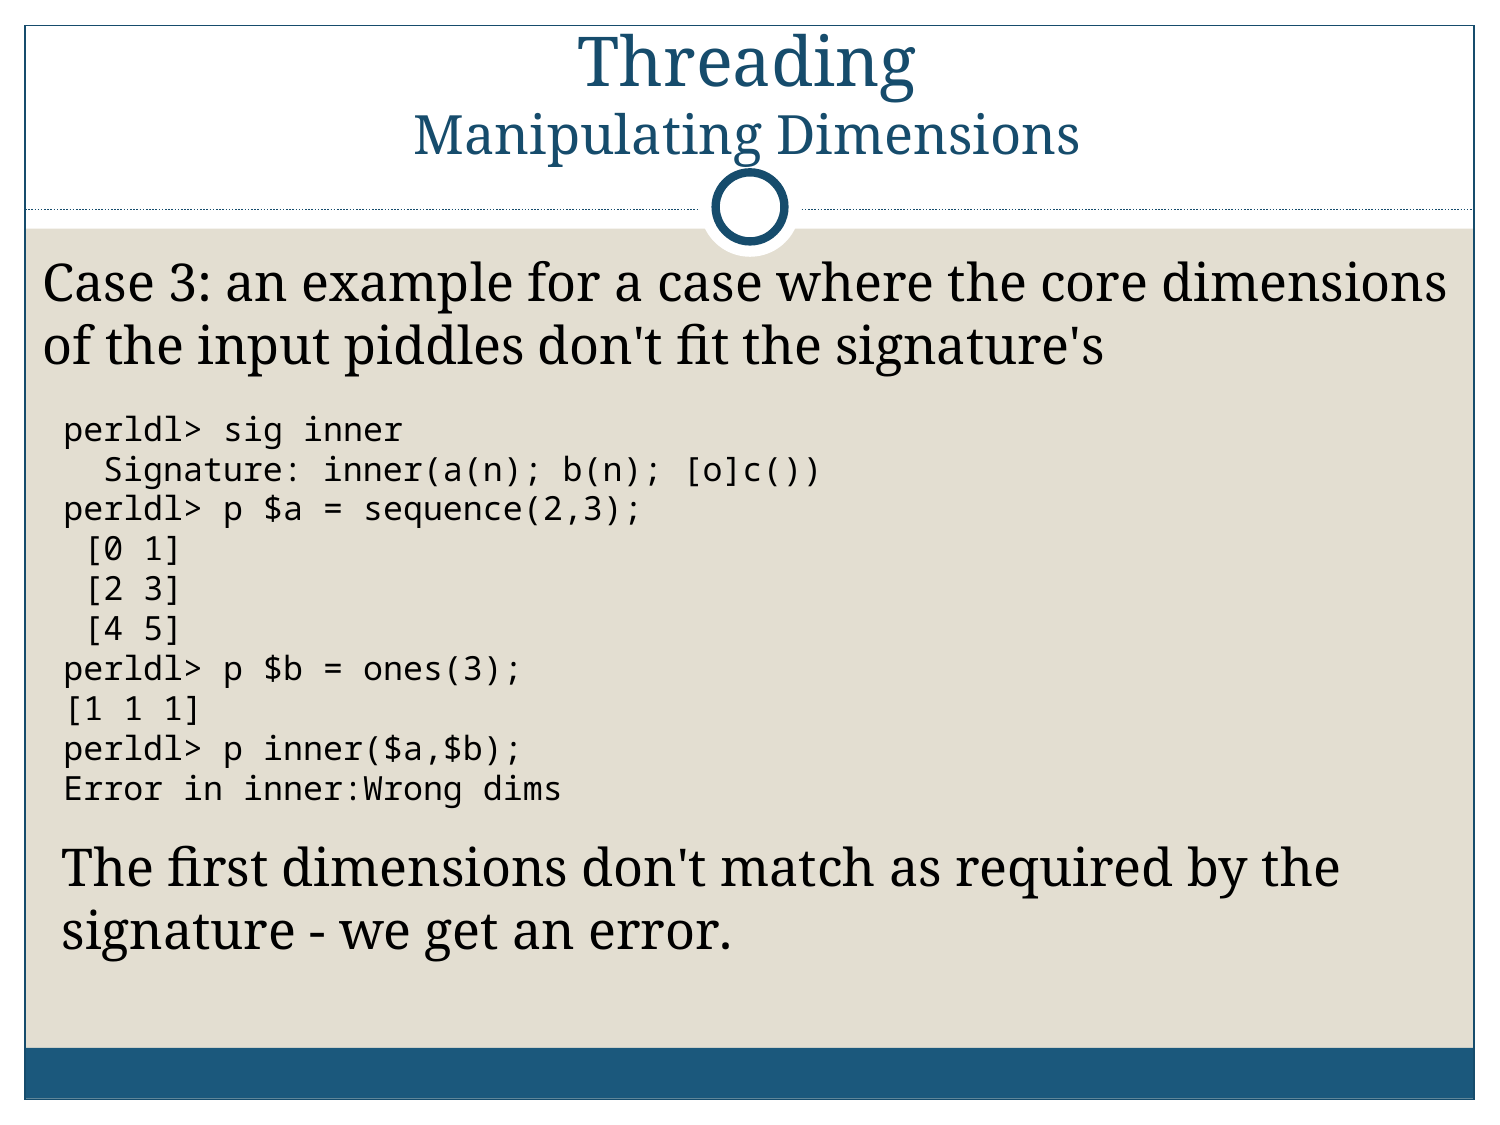

# Threading Manipulating Dimensions
Case 3: an example for a case where the core dimensions of the input piddles don't fit the signature's
perldl> sig inner
 Signature: inner(a(n); b(n); [o]c())
perldl> p $a = sequence(2,3);
 [0 1]
 [2 3]
 [4 5]
perldl> p $b = ones(3);
[1 1 1]
perldl> p inner($a,$b);
Error in inner:Wrong dims
The first dimensions don't match as required by the signature - we get an error.